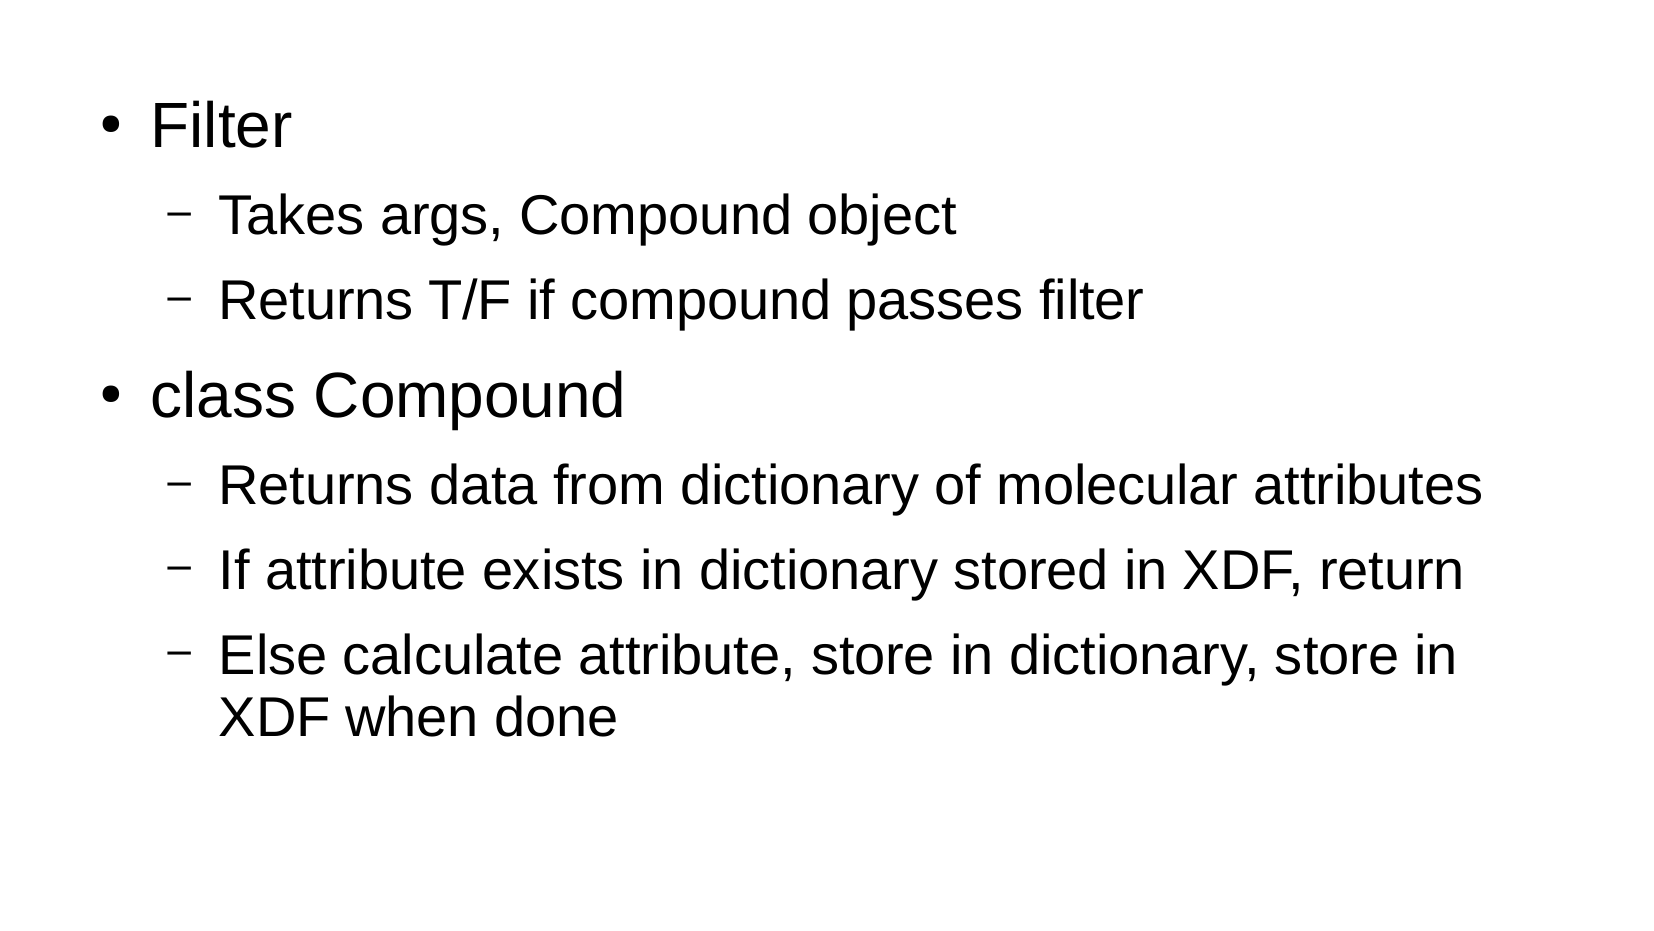

# Filter
Takes args, Compound object
Returns T/F if compound passes filter
class Compound
Returns data from dictionary of molecular attributes
If attribute exists in dictionary stored in XDF, return
Else calculate attribute, store in dictionary, store in XDF when done